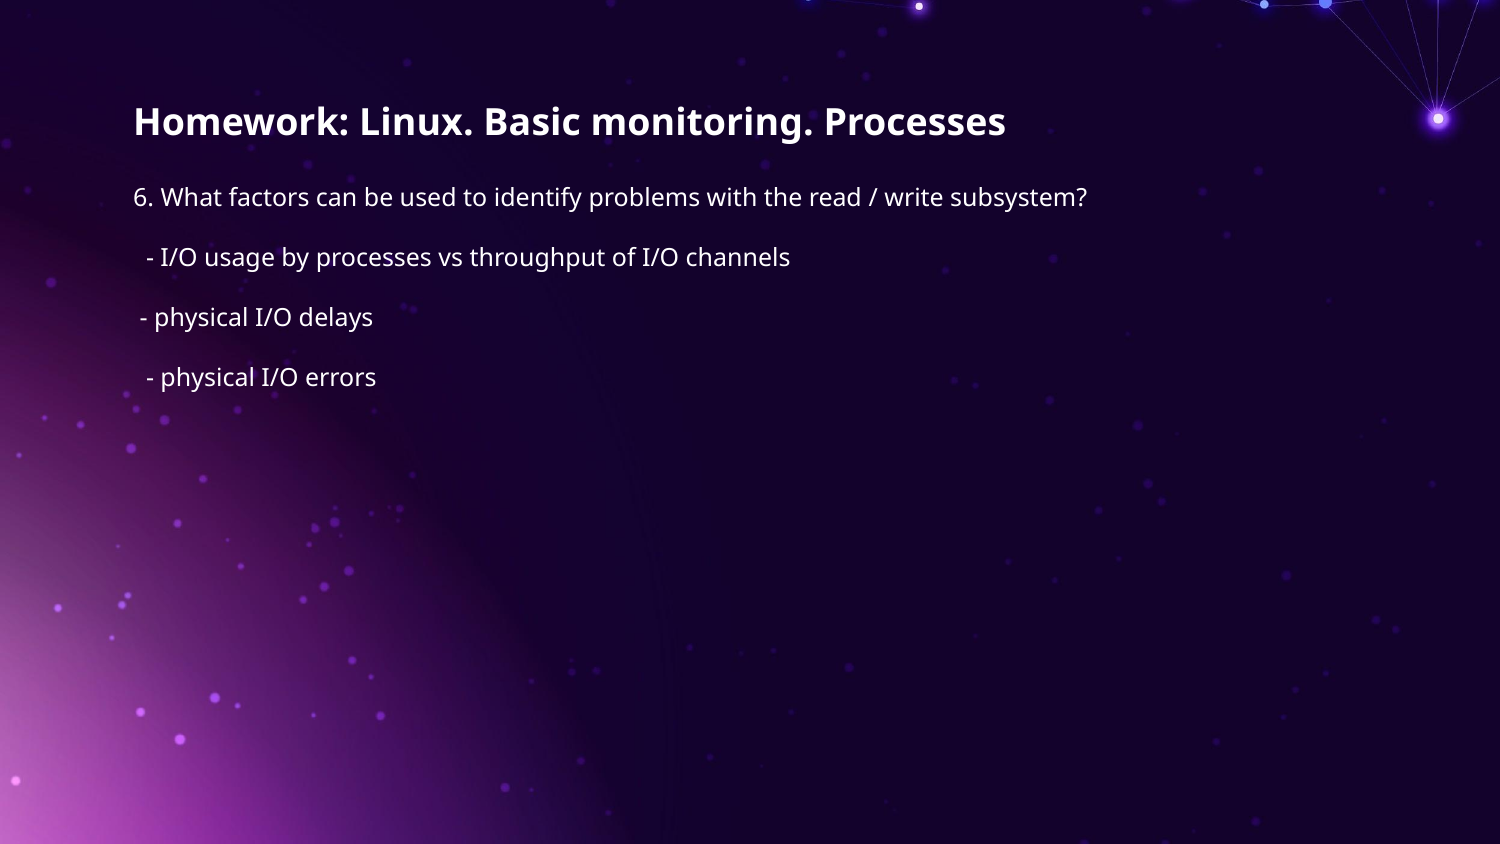

# Homework: Linux. Basic monitoring. Processes
6. What factors can be used to identify problems with the read / write subsystem?
 - I/O usage by processes vs throughput of I/O channels
 - physical I/O delays
 - physical I/O errors